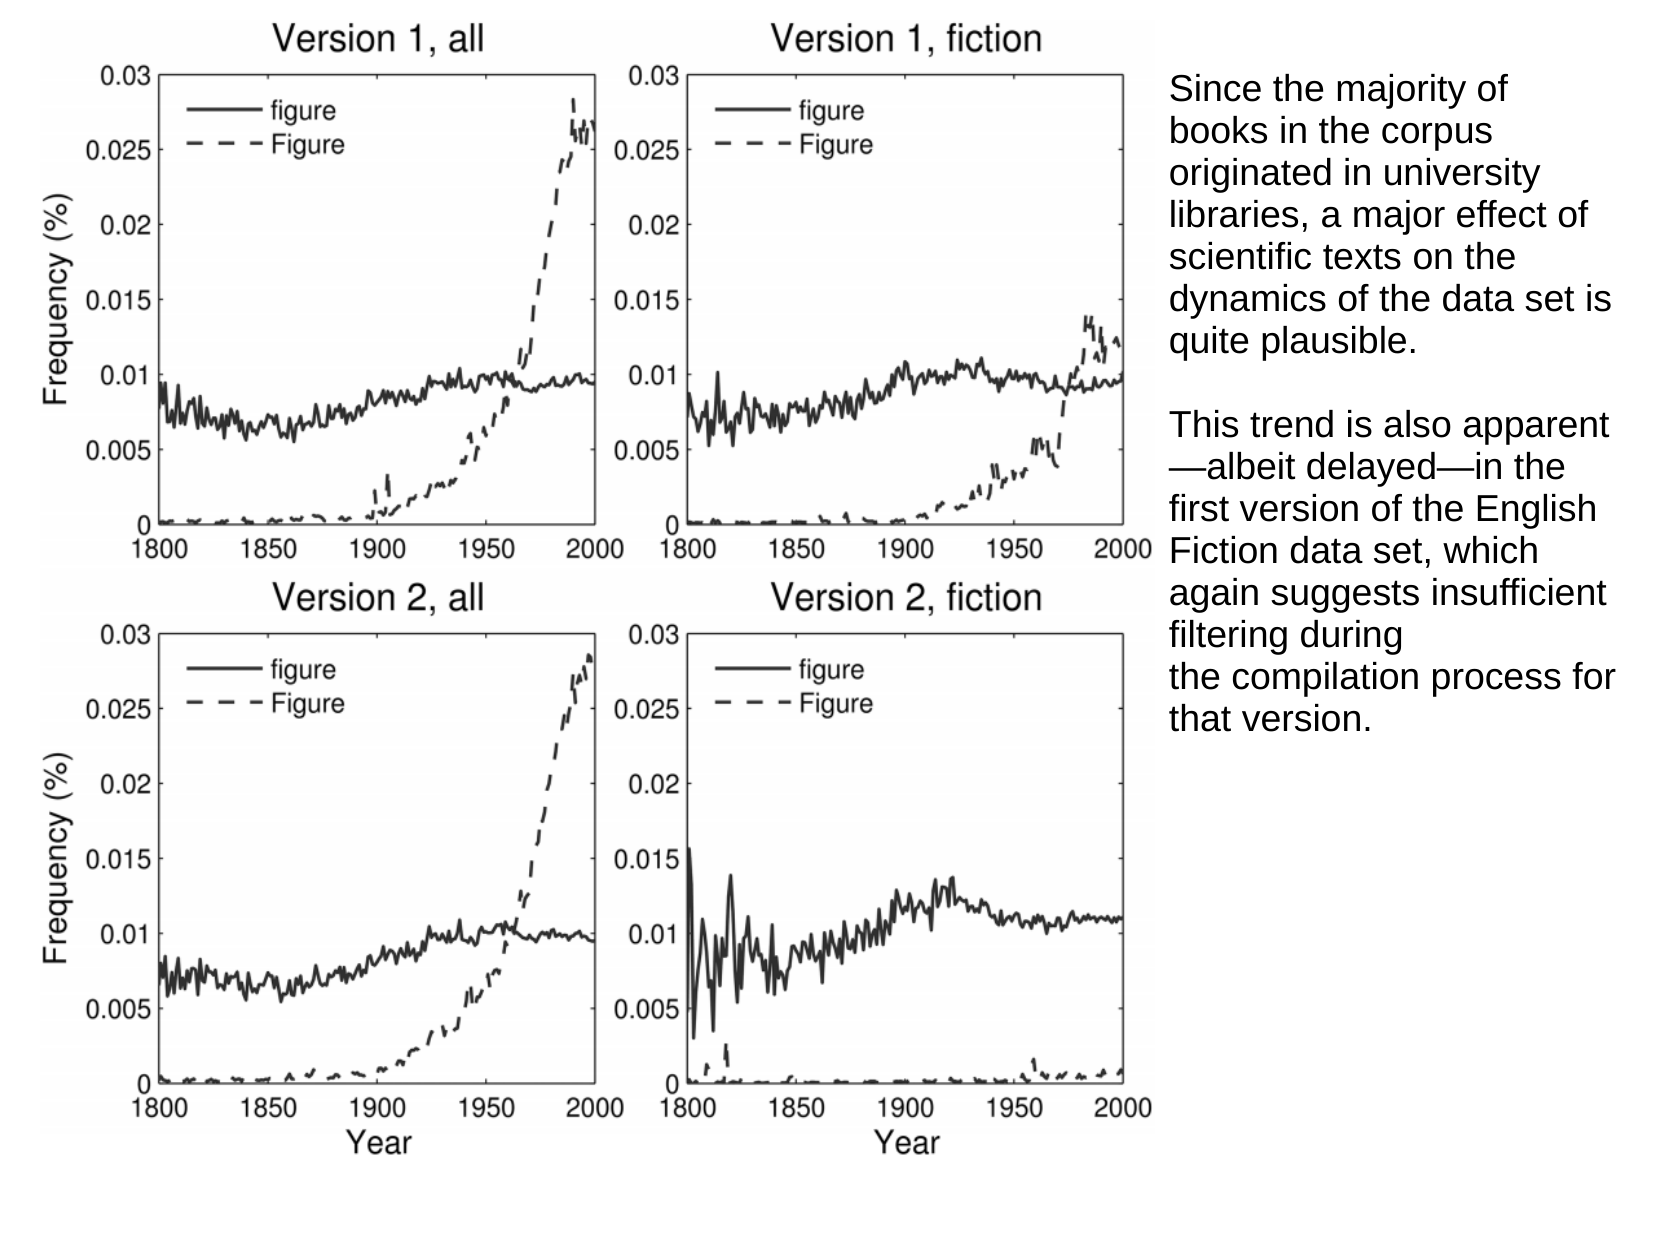

Since the majority of
books in the corpus originated in university libraries, a major effect of scientific texts on the
dynamics of the data set is quite plausible.
This trend is also apparent—albeit delayed—in the
first version of the English Fiction data set, which again suggests insufficient filtering during
the compilation process for that version.